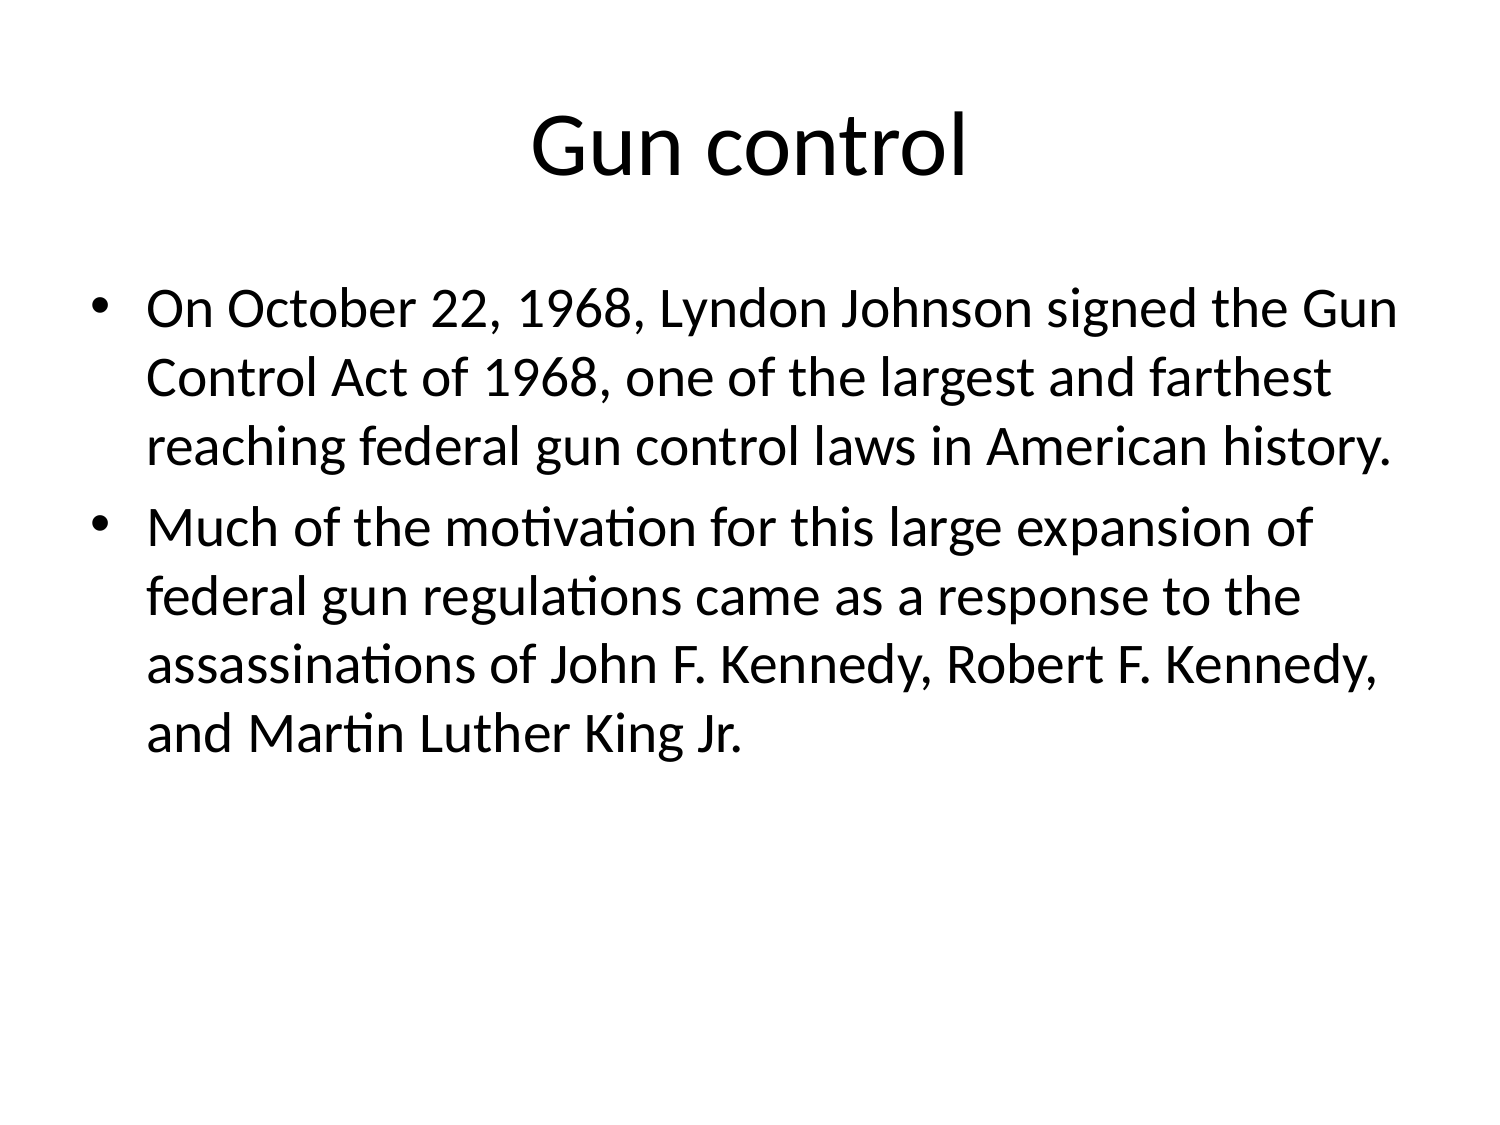

# Gun control
On October 22, 1968, Lyndon Johnson signed the Gun Control Act of 1968, one of the largest and farthest reaching federal gun control laws in American history.
Much of the motivation for this large expansion of federal gun regulations came as a response to the assassinations of John F. Kennedy, Robert F. Kennedy, and Martin Luther King Jr.